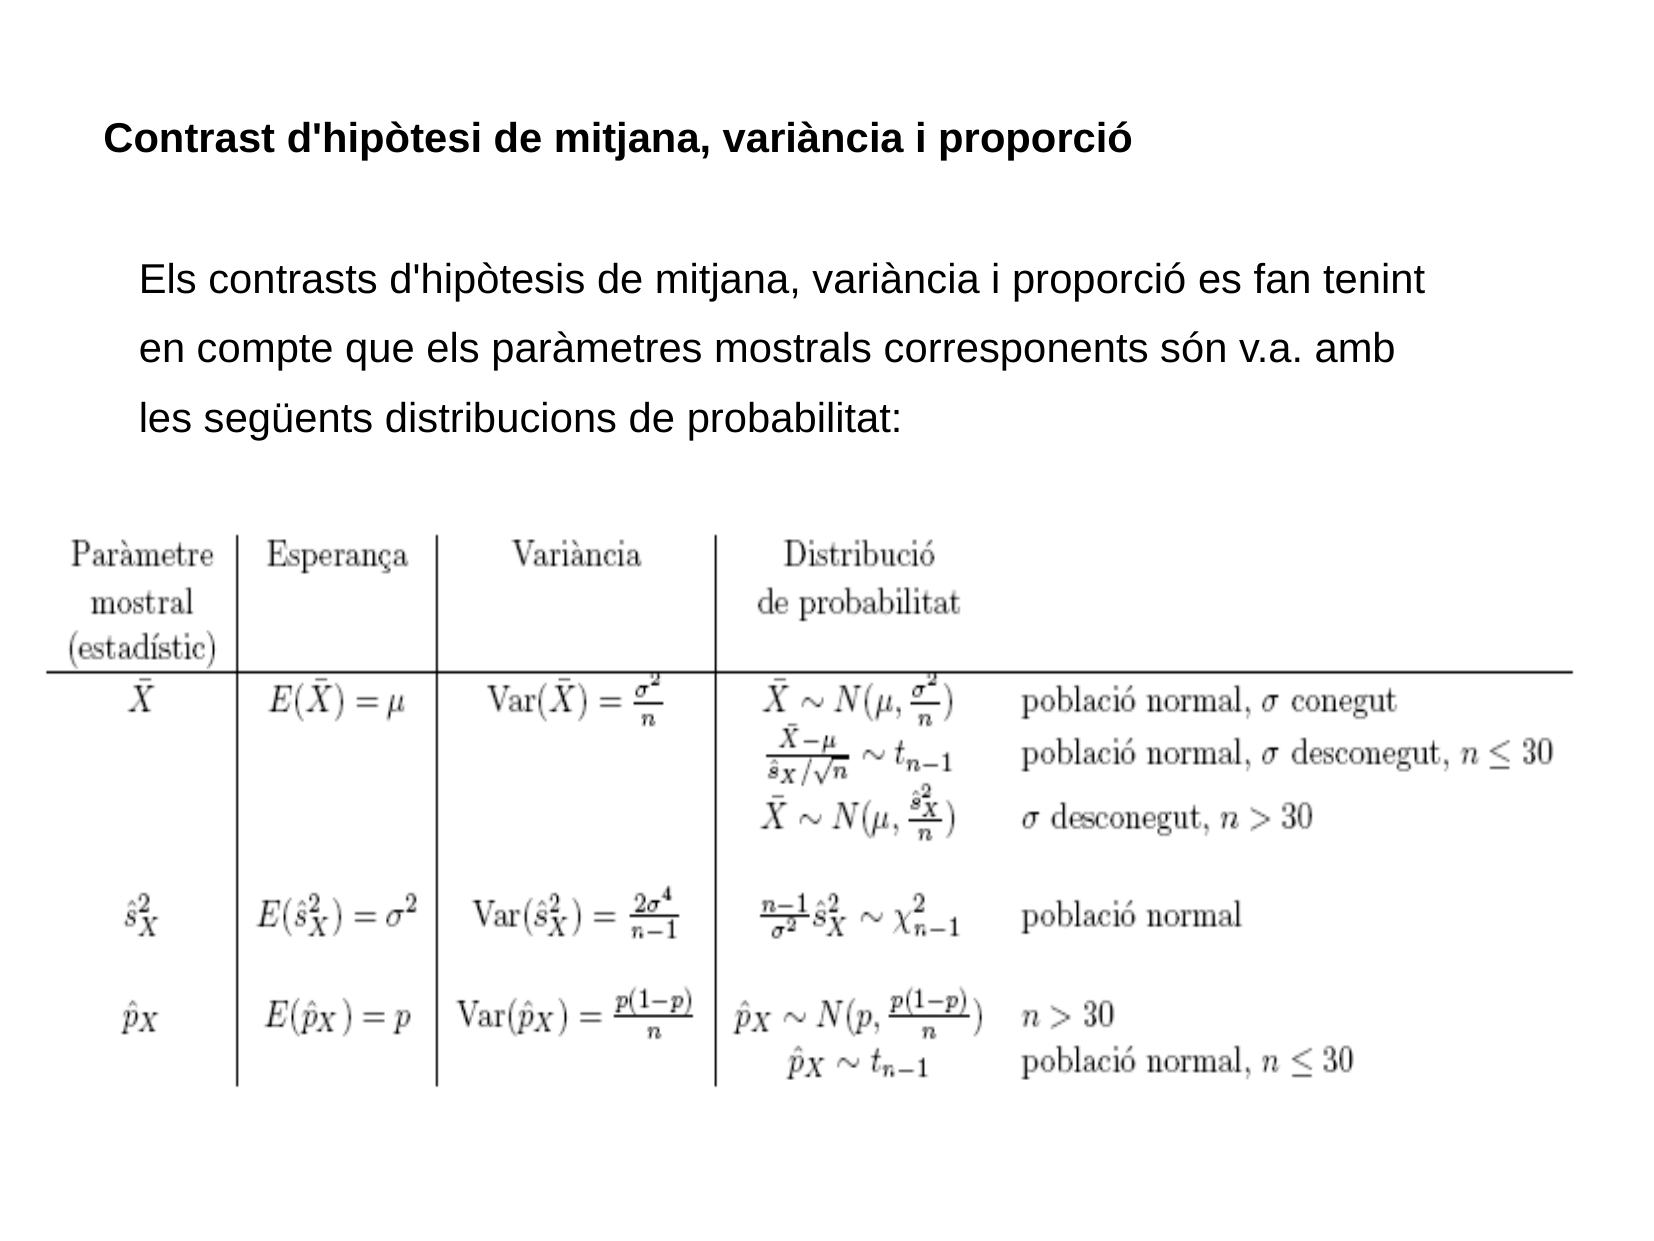

Contrast d'hipòtesi de mitjana, variància i proporció
Els contrasts d'hipòtesis de mitjana, variància i proporció es fan tenint en compte que els paràmetres mostrals corresponents són v.a. amb les següents distribucions de probabilitat: